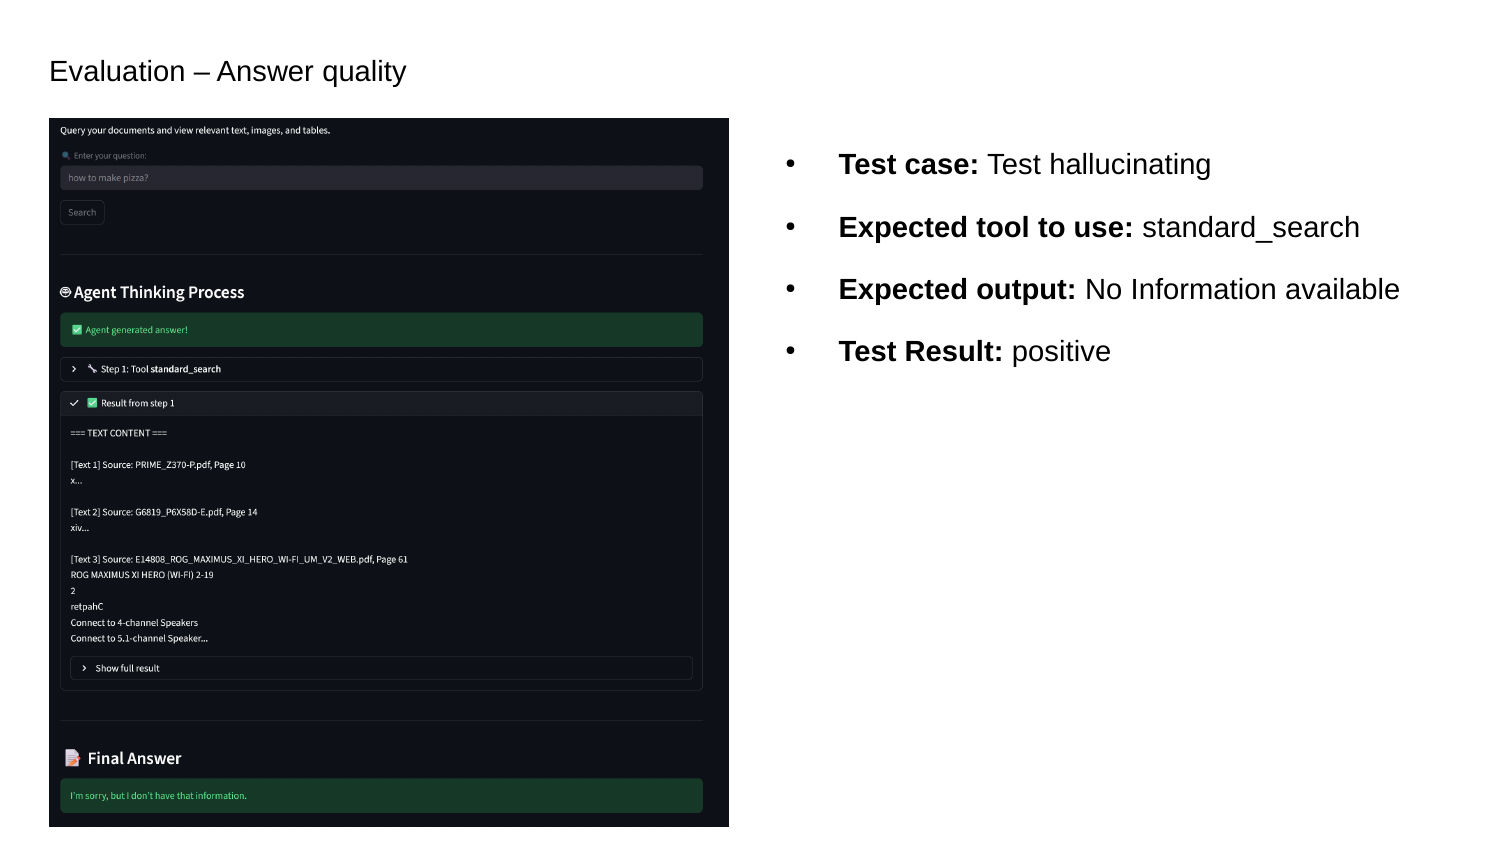

# Evaluation – Answer quality
Test case: Test hallucinating
Expected tool to use: standard_search
Expected output: No Information available
Test Result: positive